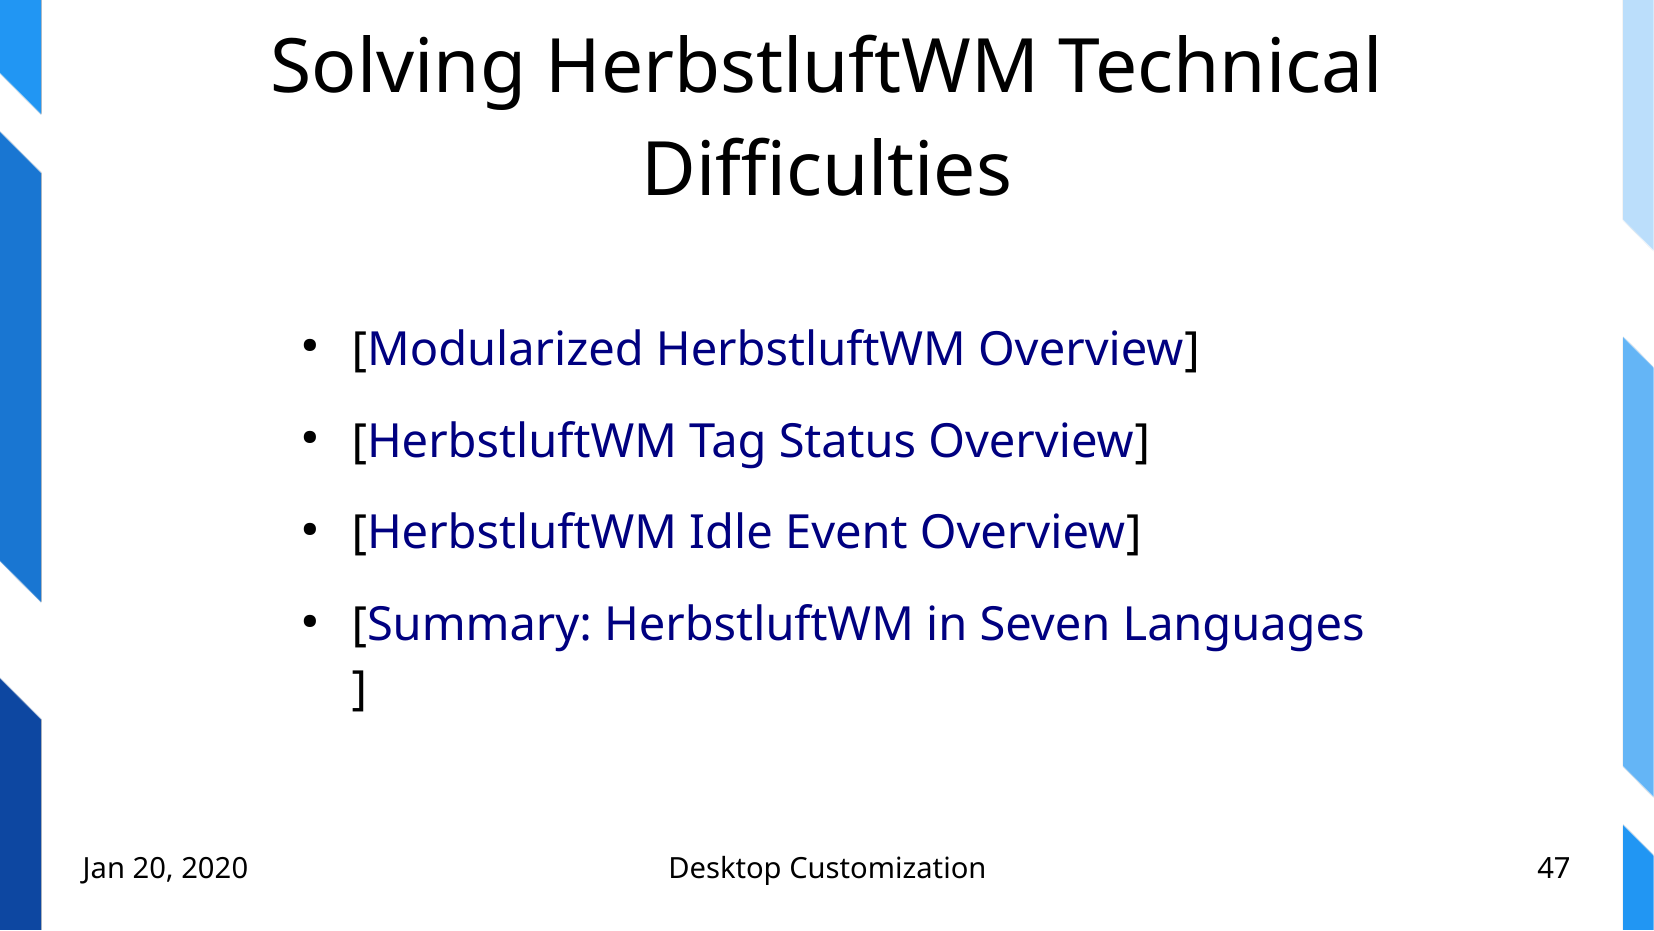

# Solving HerbstluftWM Technical Difficulties
[Modularized HerbstluftWM Overview]
[HerbstluftWM Tag Status Overview]
[HerbstluftWM Idle Event Overview]
[Summary: HerbstluftWM in Seven Languages]
Jan 20, 2020
Desktop Customization
47